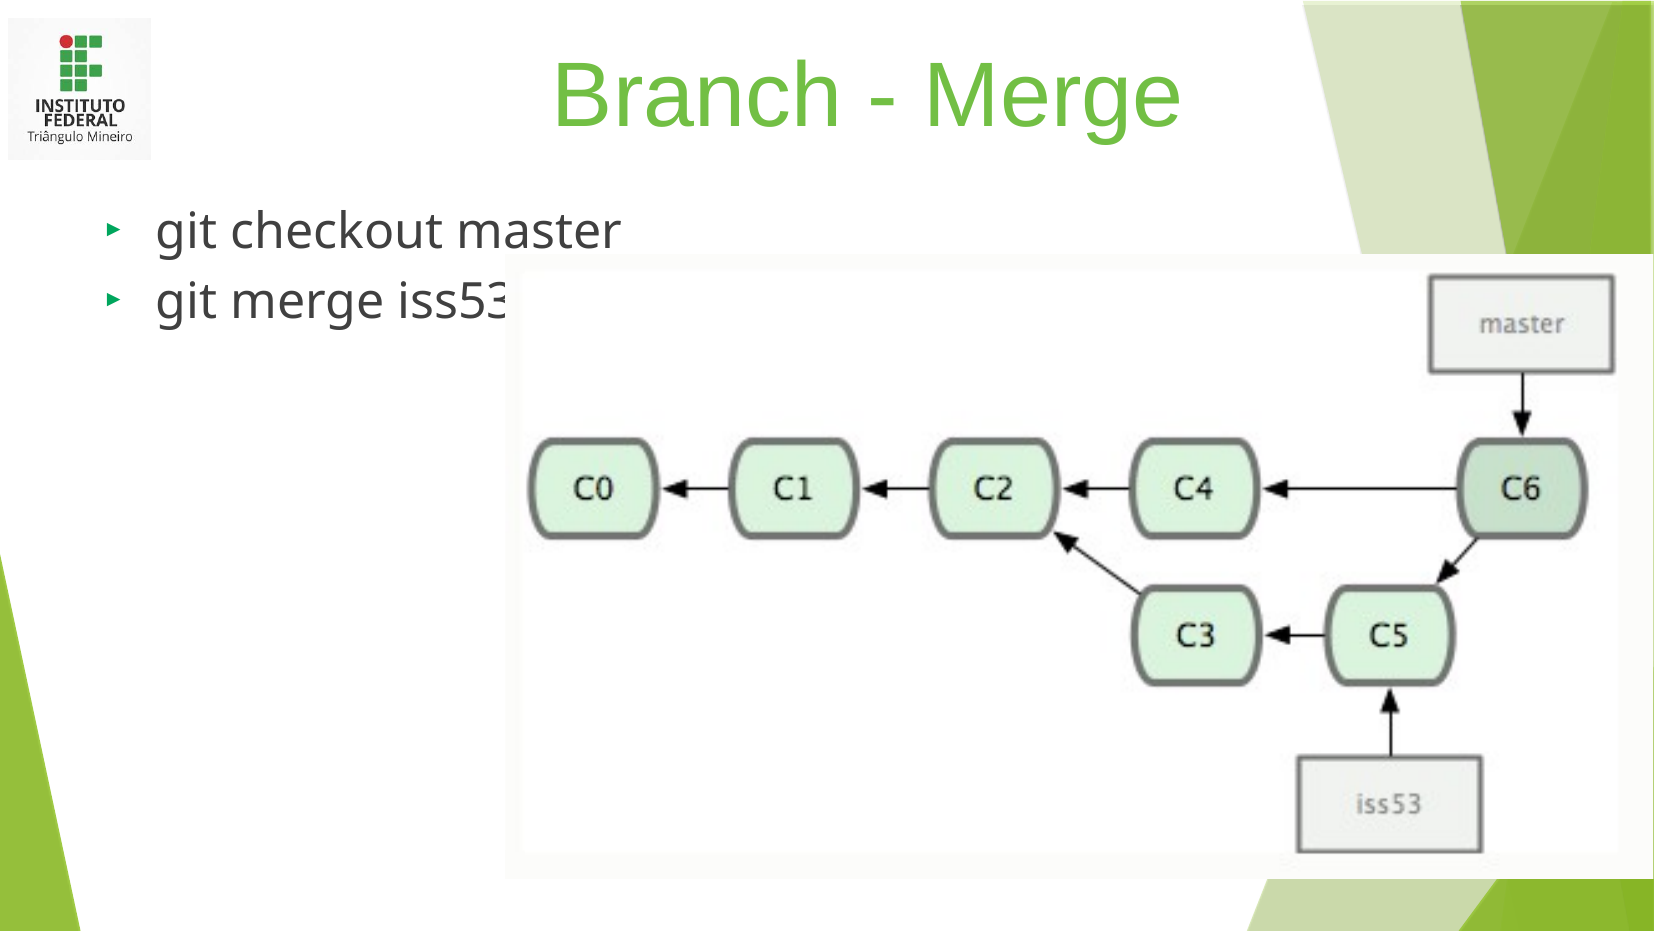

# Branch - Merge
git checkout master
git merge iss53